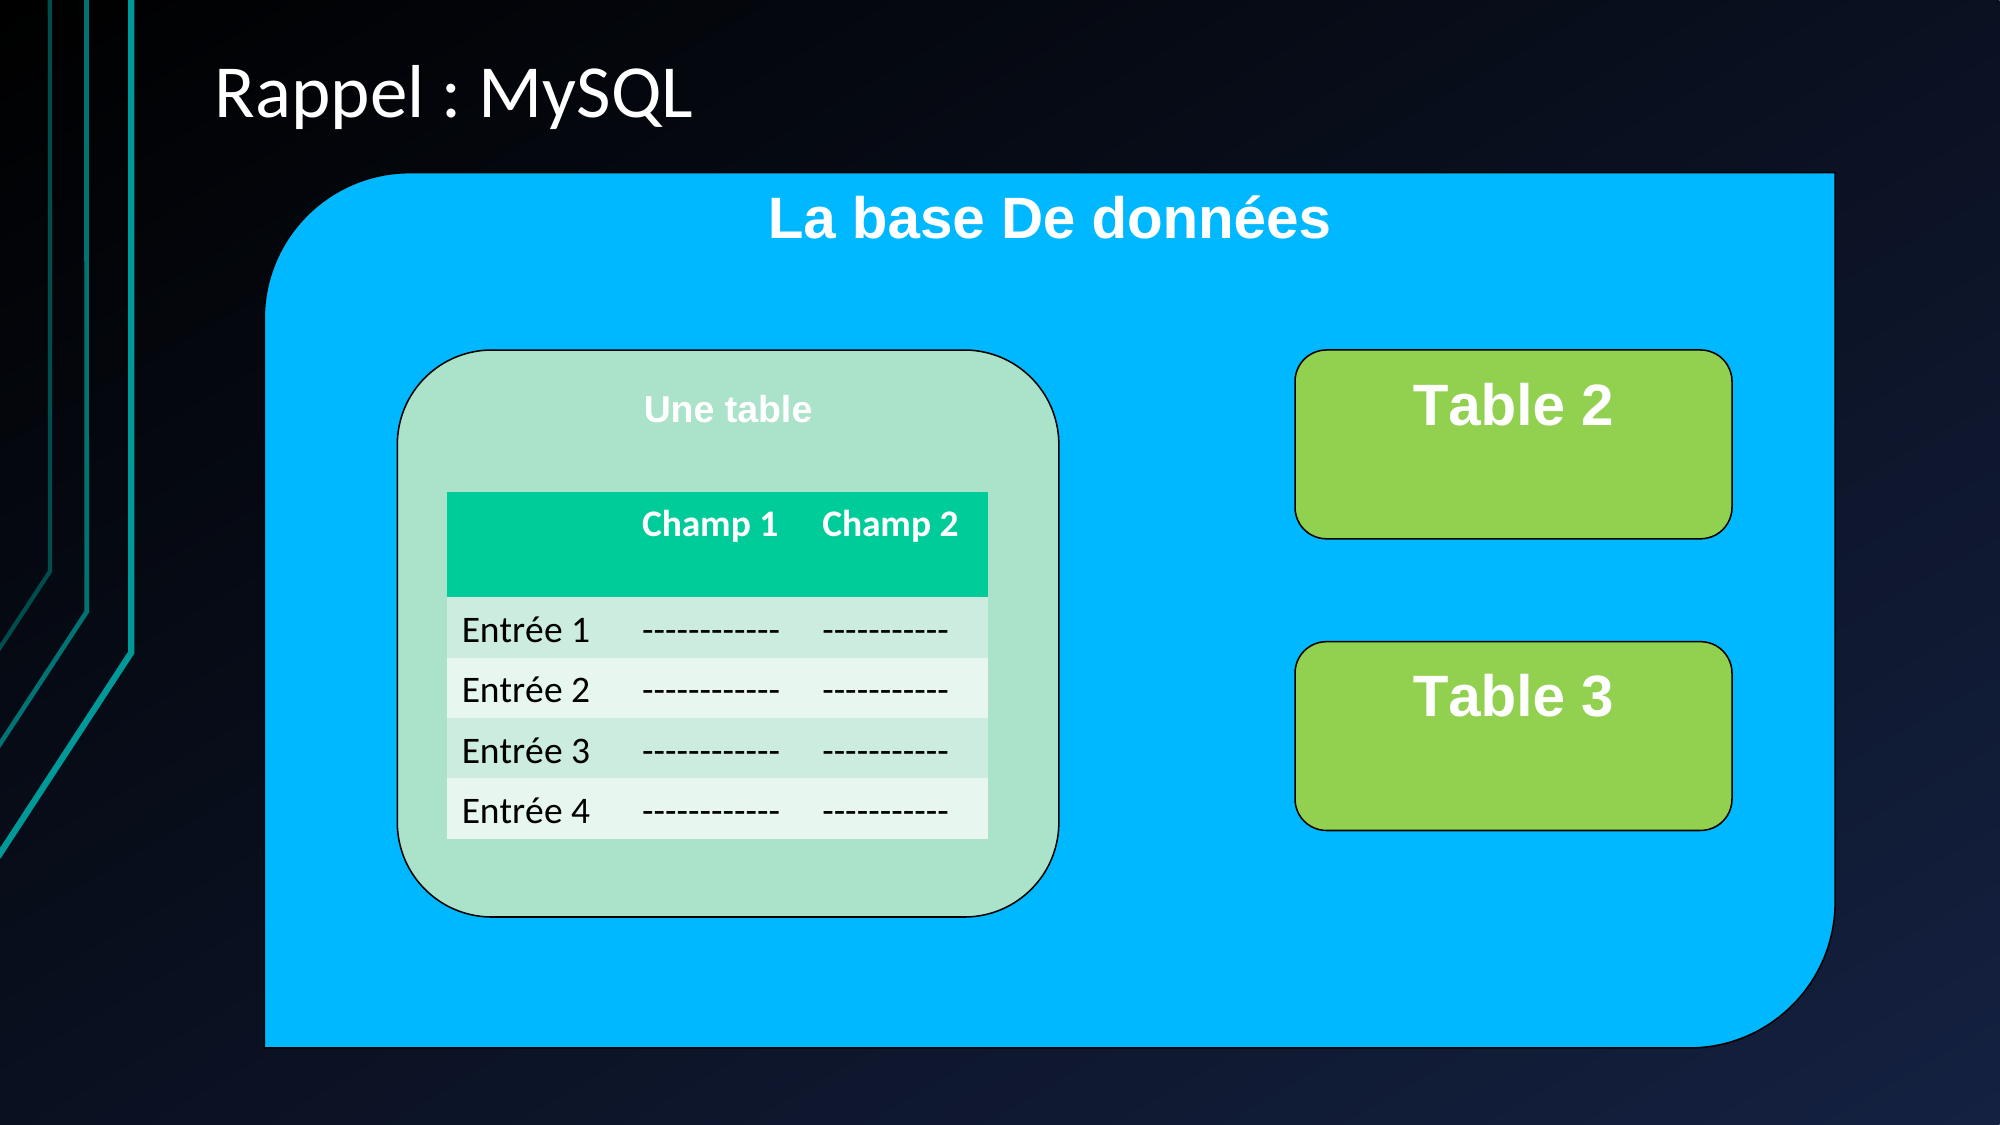

Rappel : MySQL
La base De données
Une table
Table 2
| | Champ 1 | Champ 2 |
| --- | --- | --- |
| Entrée 1 | ------------ | ----------- |
| Entrée 2 | ------------ | ----------- |
| Entrée 3 | ------------ | ----------- |
| Entrée 4 | ------------ | ----------- |
Table 3